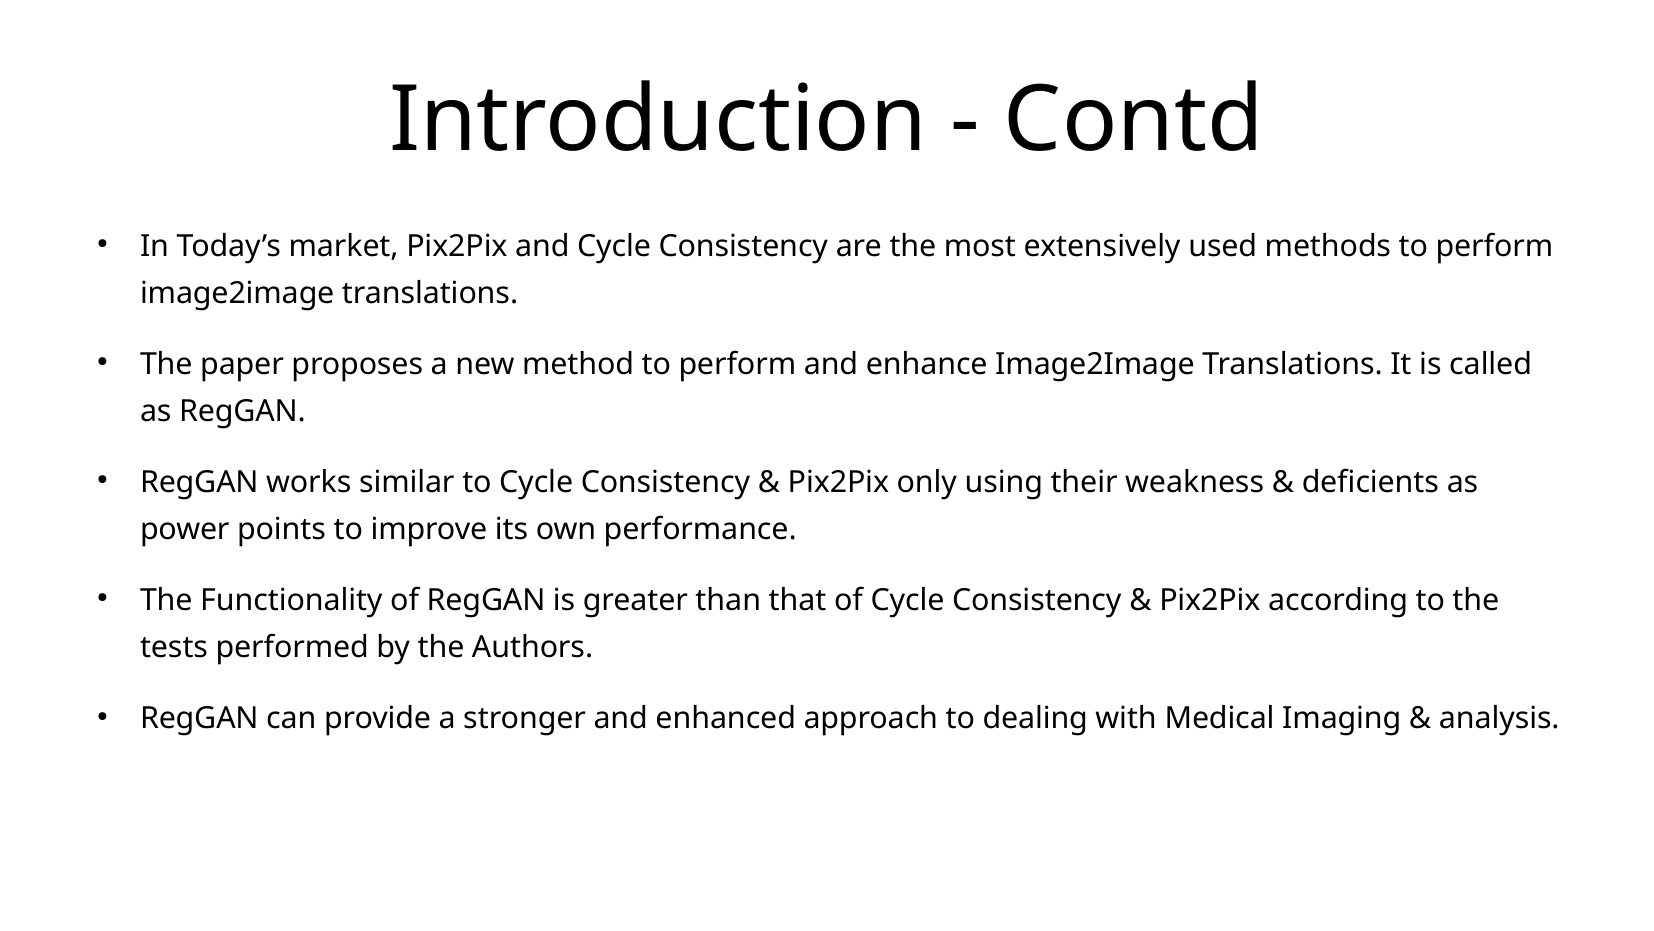

# Introduction - Contd
In Today’s market, Pix2Pix and Cycle Consistency are the most extensively used methods to perform image2image translations.
The paper proposes a new method to perform and enhance Image2Image Translations. It is called as RegGAN.
RegGAN works similar to Cycle Consistency & Pix2Pix only using their weakness & deficients as power points to improve its own performance.
The Functionality of RegGAN is greater than that of Cycle Consistency & Pix2Pix according to the tests performed by the Authors.
RegGAN can provide a stronger and enhanced approach to dealing with Medical Imaging & analysis.